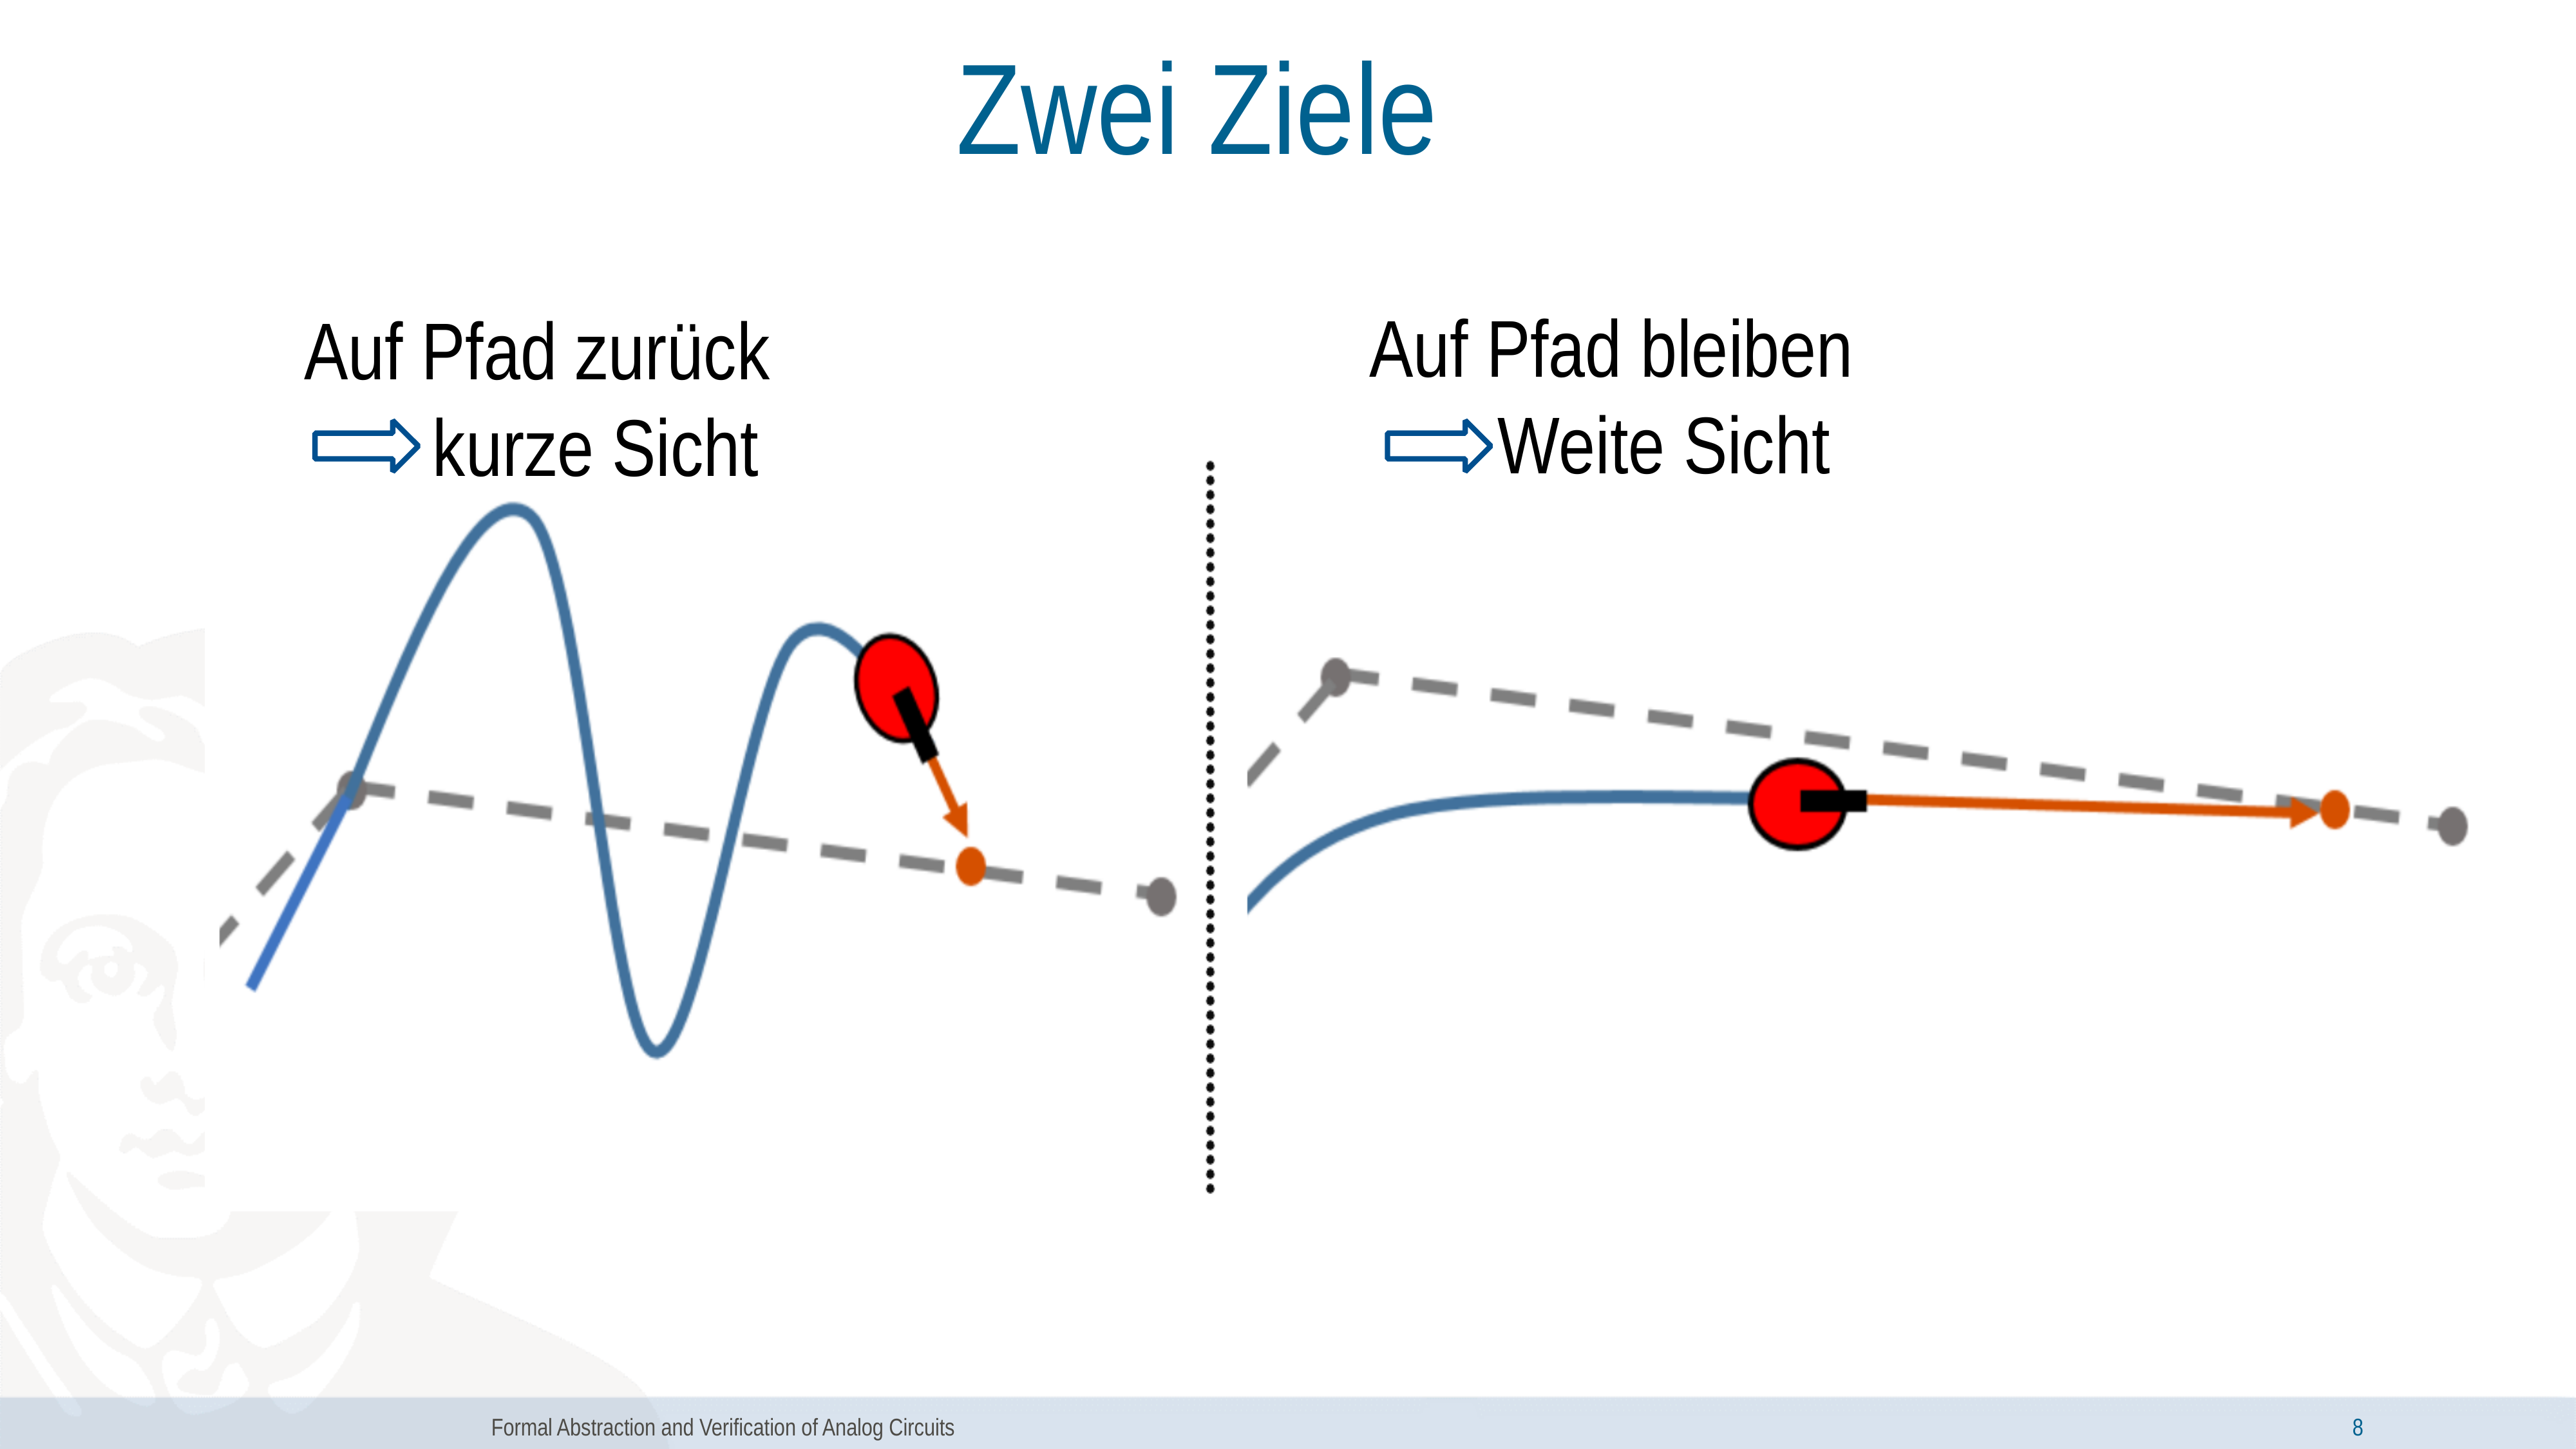

# Zwei Ziele
Auf Pfad bleiben
 Weite Sicht
Auf Pfad zurück
 kurze Sicht
Formal Abstraction and Verification of Analog Circuits